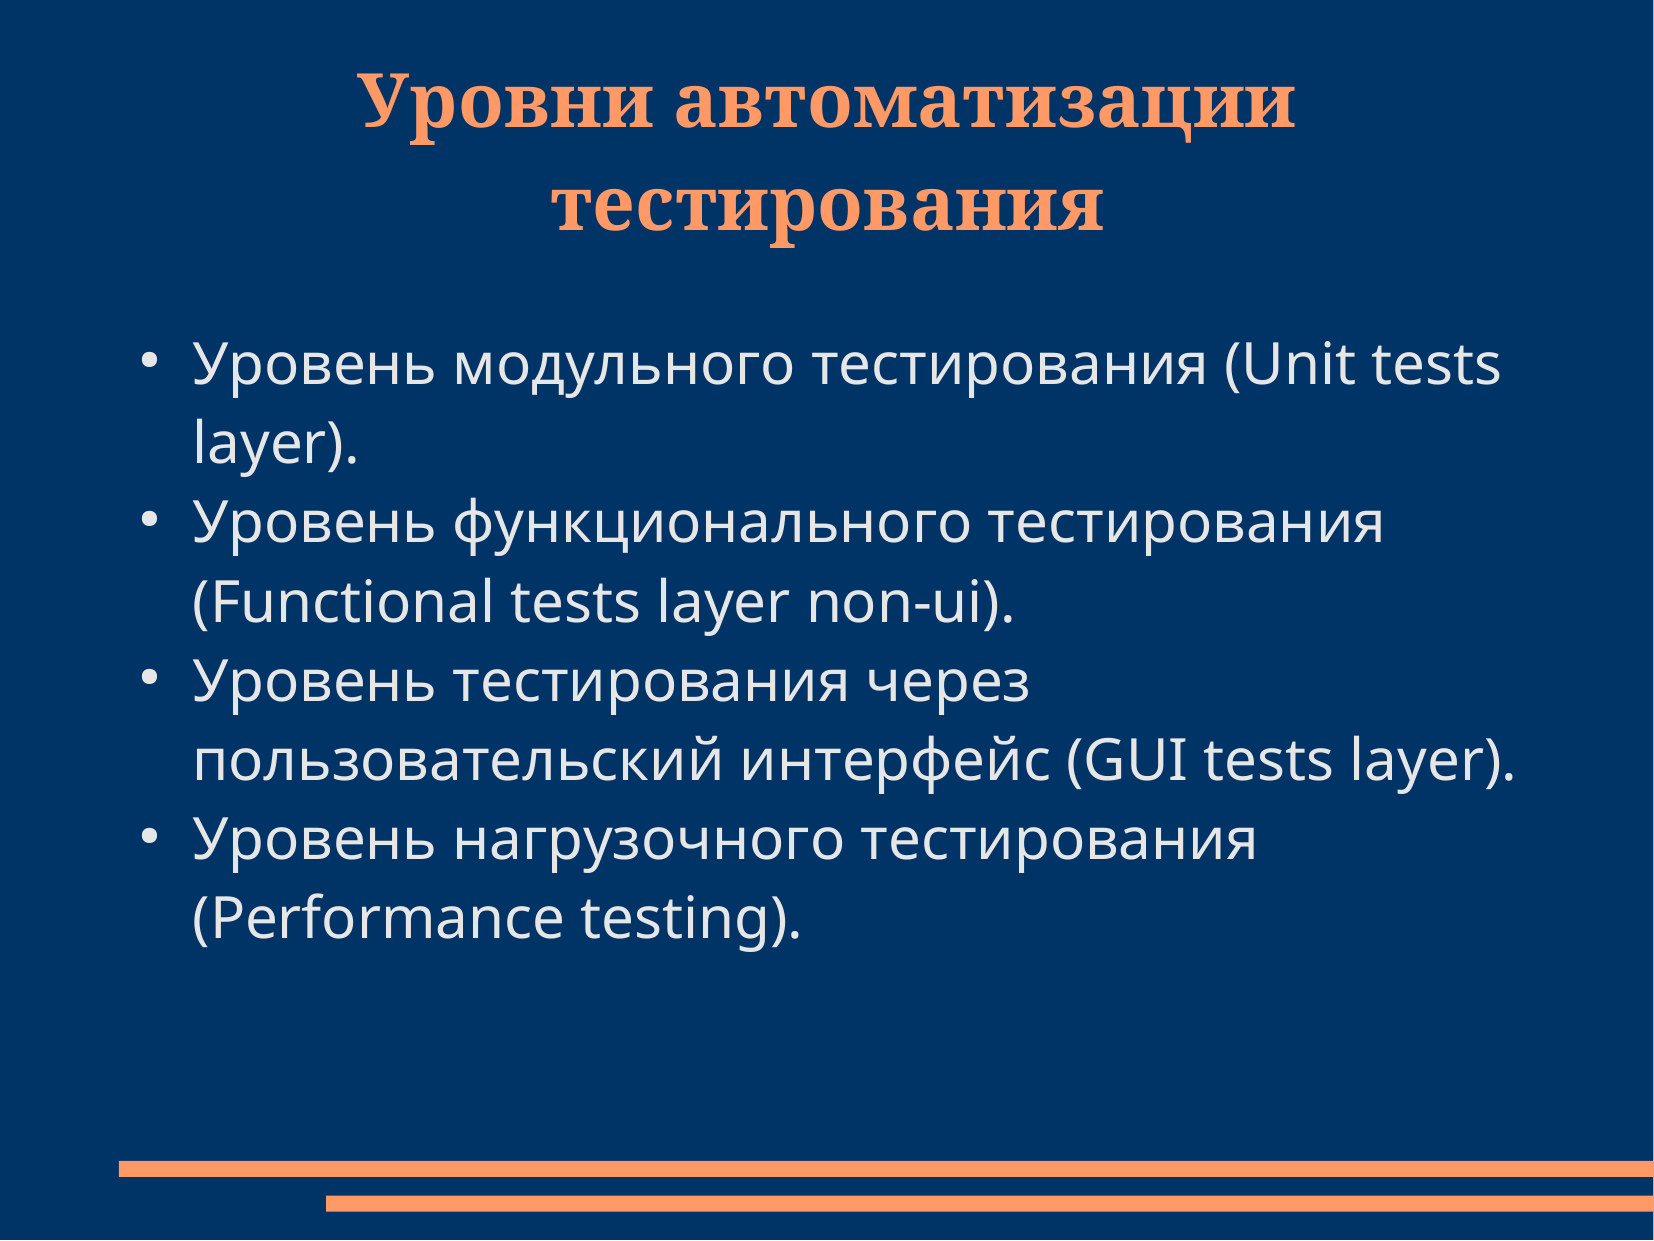

# Уровни автоматизации тестирования
Уровень модульного тестирования (Unit tests layer).
Уровень функционального тестирования (Functional tests layer non-ui).
Уровень тестирования через пользовательский интерфейс (GUI tests layer).
Уровень нагрузочного тестирования (Performance testing).